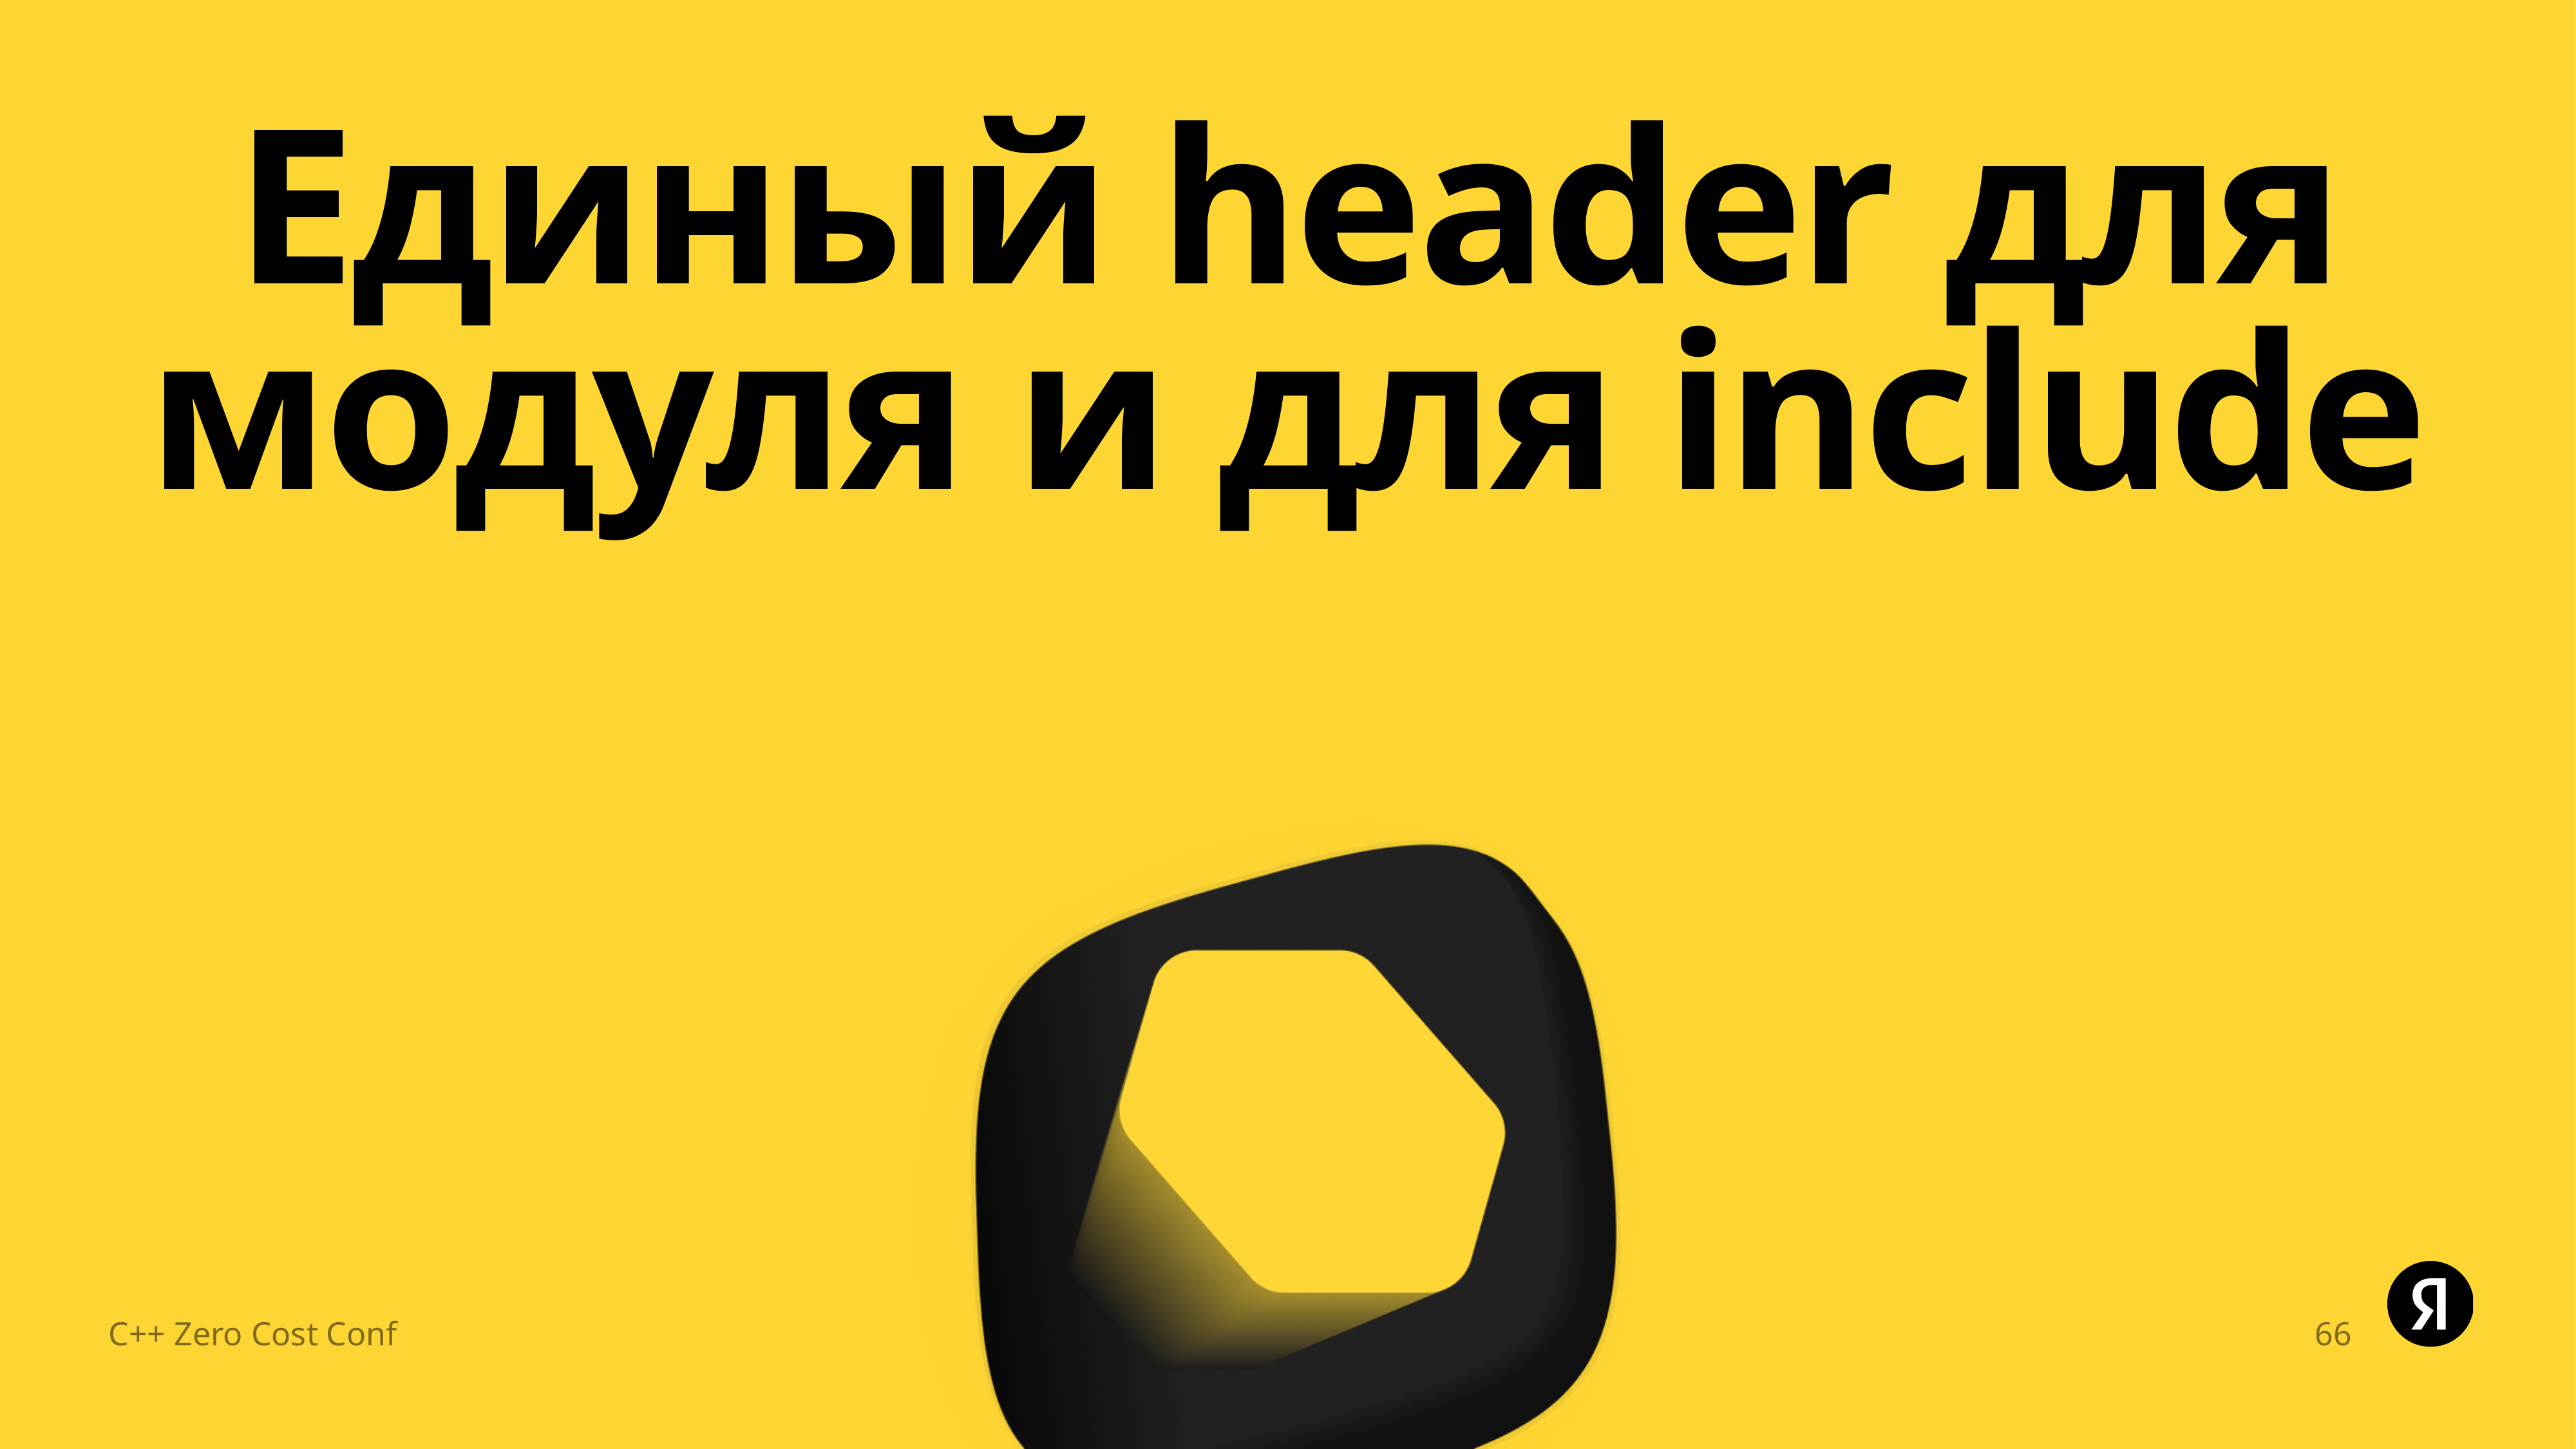

# Единый header для модуля и для include
C++ Zero Cost Conf
66